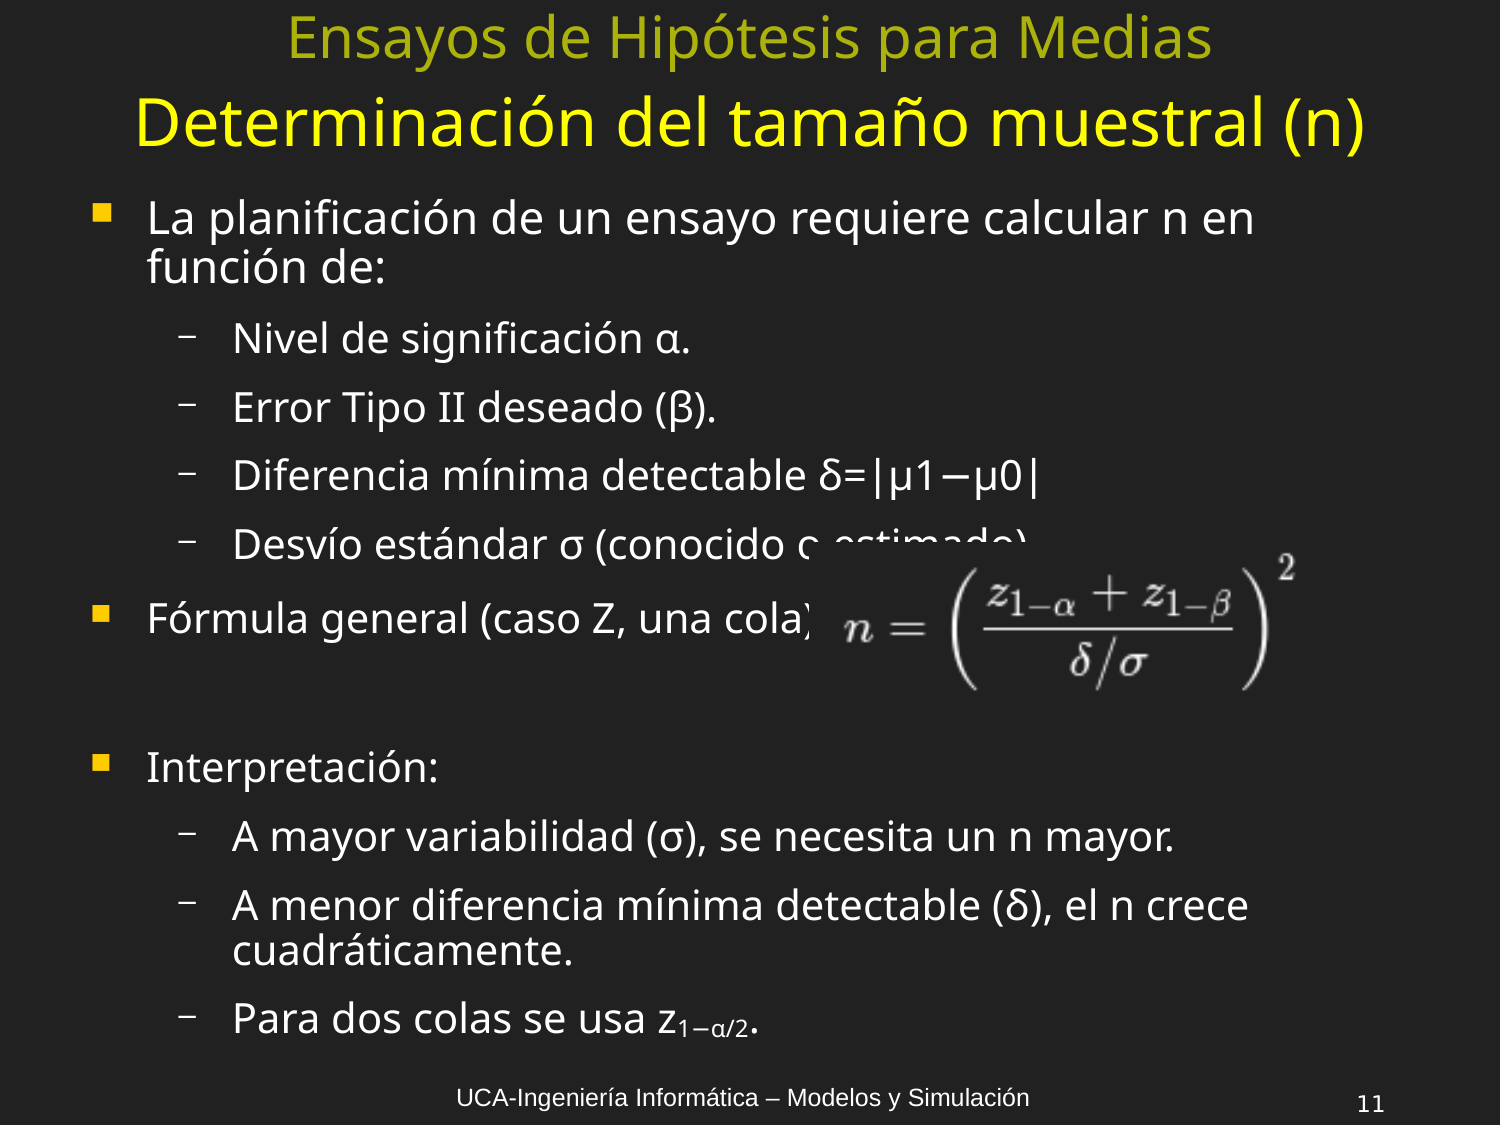

# Ensayos de Hipótesis para Medias Determinación del tamaño muestral (n)
La planificación de un ensayo requiere calcular n en función de:
Nivel de significación α.
Error Tipo II deseado (β).
Diferencia mínima detectable δ=∣μ1−μ0∣
Desvío estándar σ (conocido o estimado).
Fórmula general (caso Z, una cola):
Interpretación:
A mayor variabilidad (σ), se necesita un n mayor.
A menor diferencia mínima detectable (δ), el n crece cuadráticamente.
Para dos colas se usa z1−α/2.